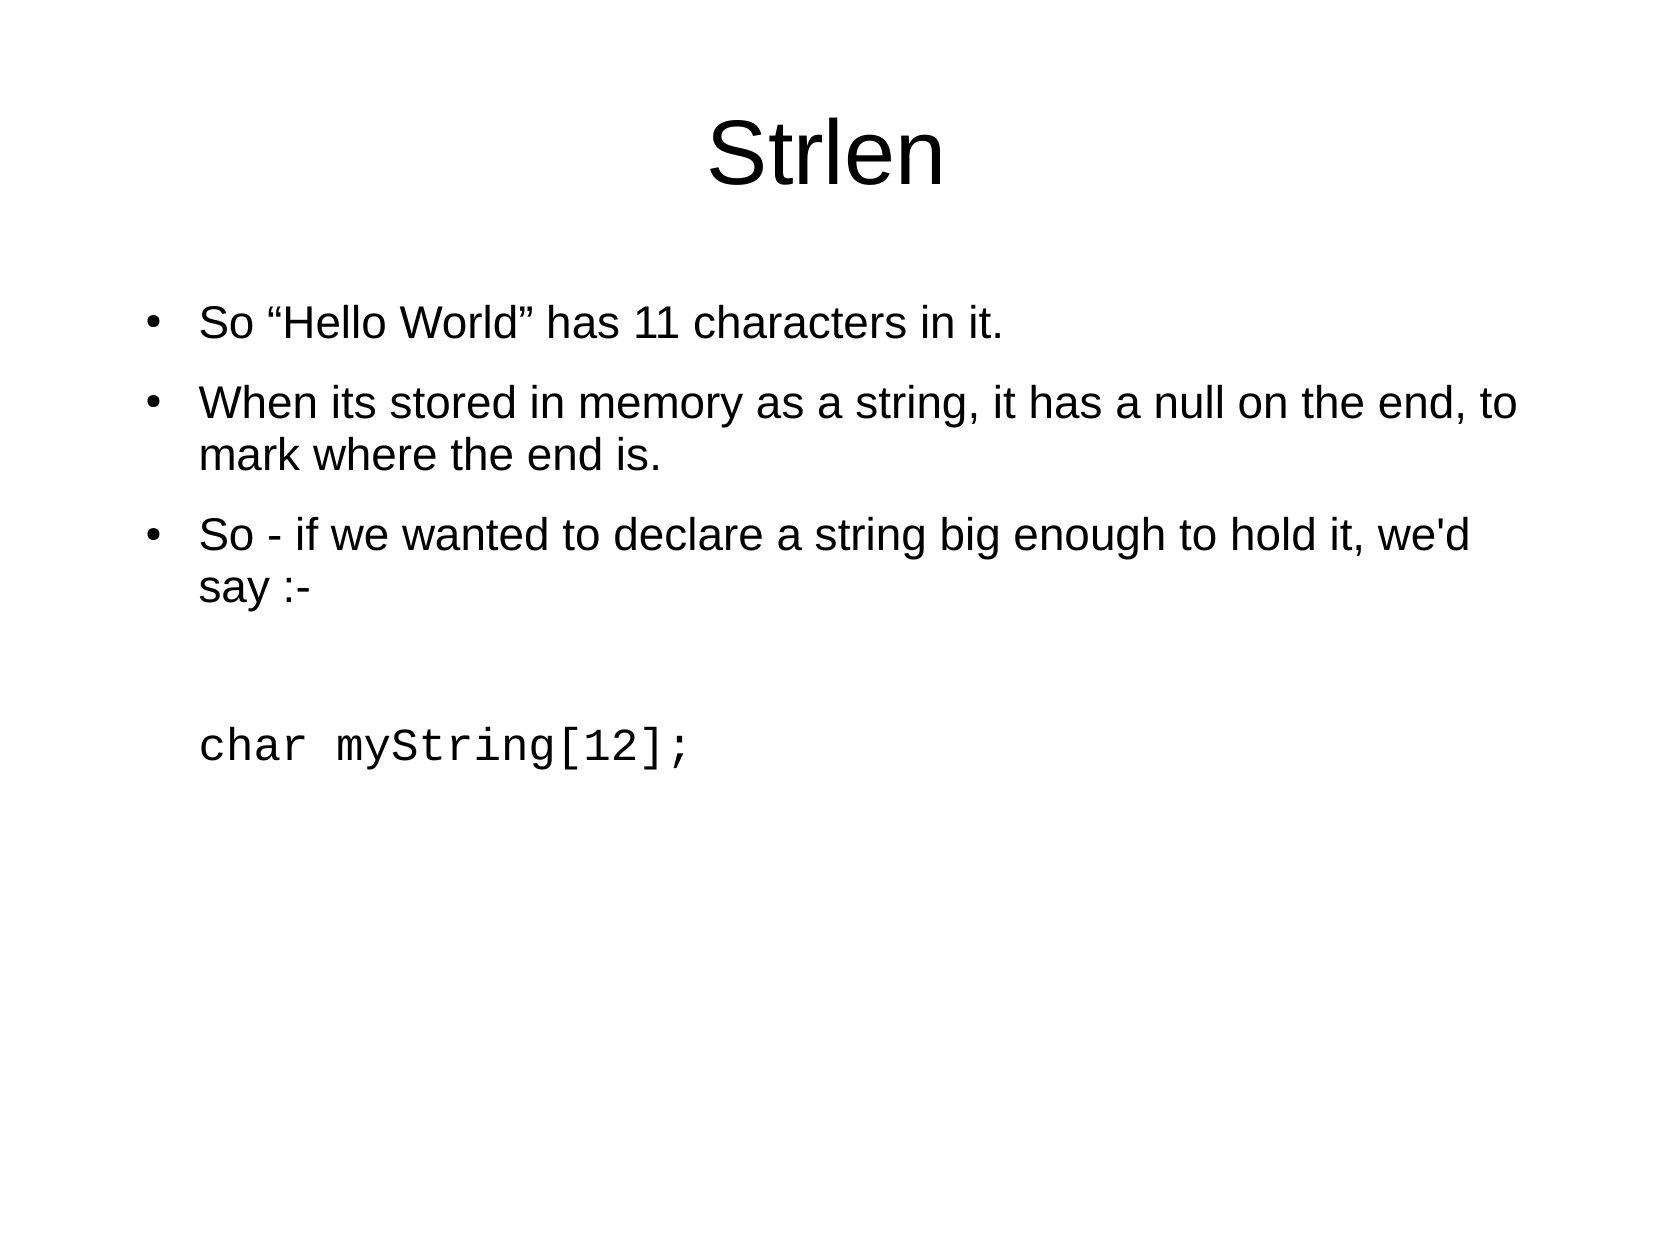

# Strlen
So “Hello World” has 11 characters in it.
When its stored in memory as a string, it has a null on the end, to mark where the end is.
So - if we wanted to declare a string big enough to hold it, we'd say :-
char myString[12];